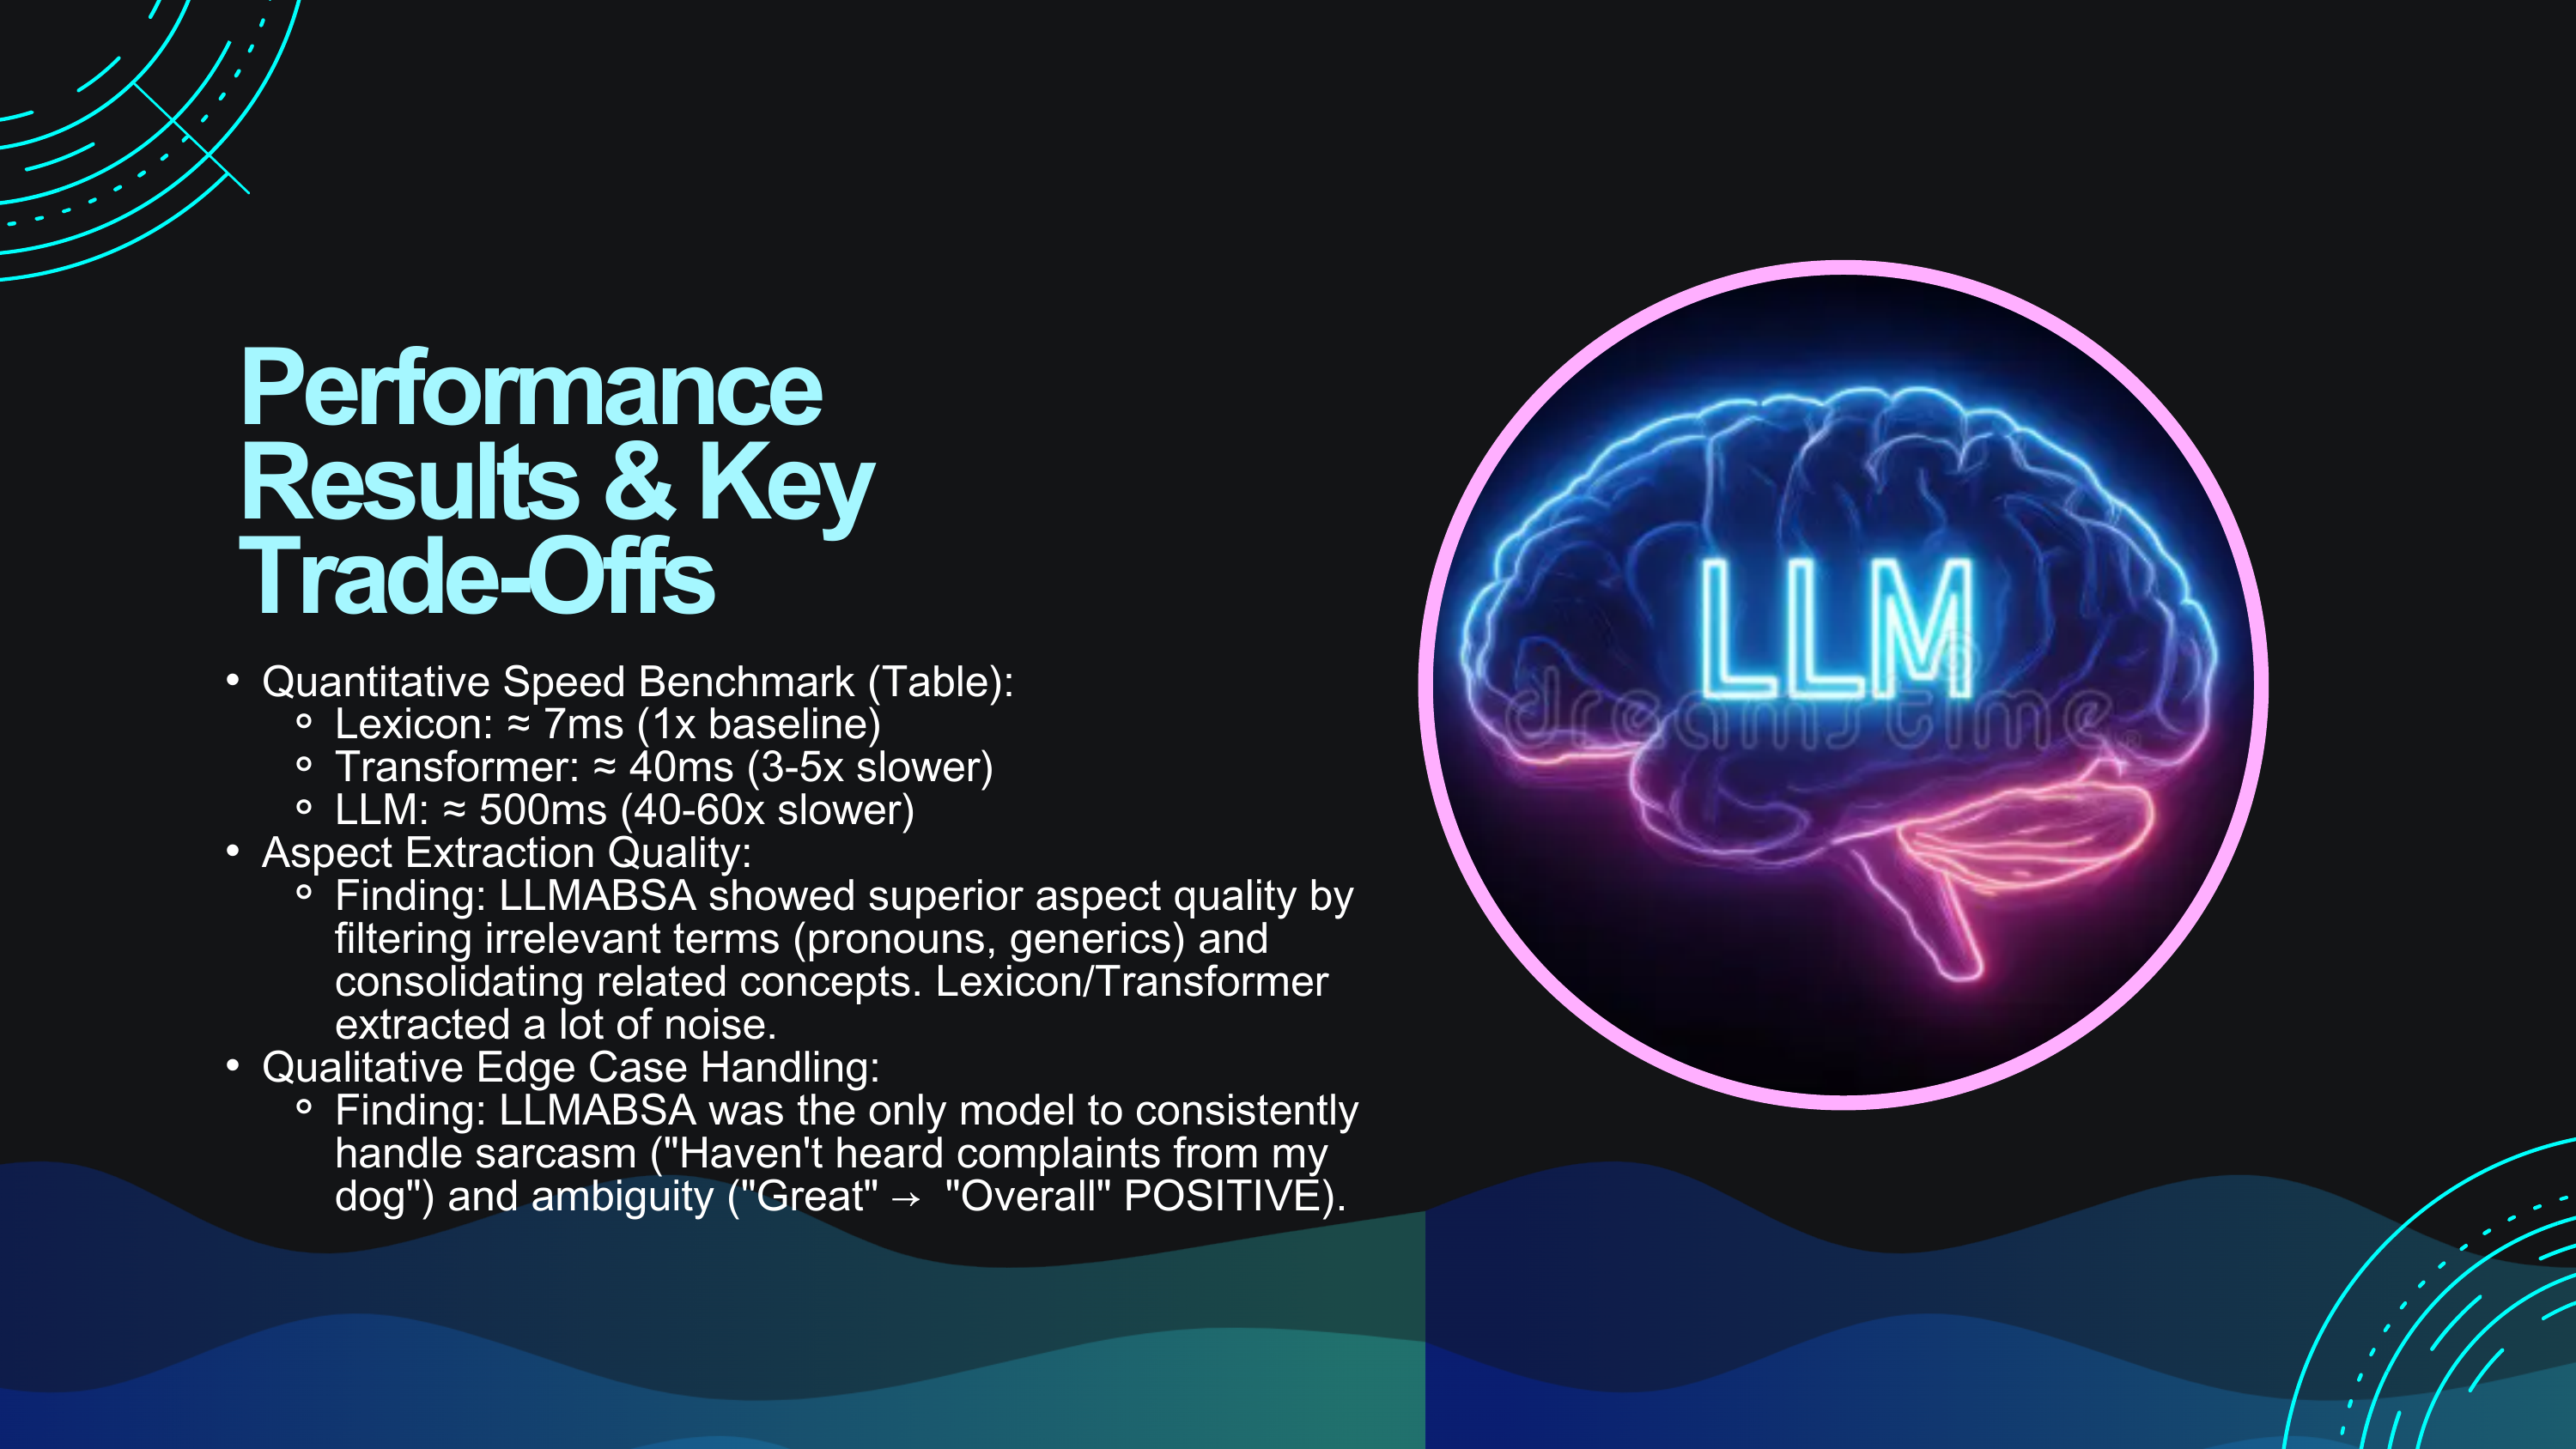

Performance Results & Key Trade-Offs
Quantitative Speed Benchmark (Table):
Lexicon: ≈ 7ms (1x baseline)
Transformer: ≈ 40ms (3-5x slower)
LLM: ≈ 500ms (40-60x slower)
Aspect Extraction Quality:
Finding: LLMABSA showed superior aspect quality by filtering irrelevant terms (pronouns, generics) and consolidating related concepts. Lexicon/Transformer extracted a lot of noise.
Qualitative Edge Case Handling:
Finding: LLMABSA was the only model to consistently handle sarcasm ("Haven't heard complaints from my dog") and ambiguity ("Great" → "Overall" POSITIVE).